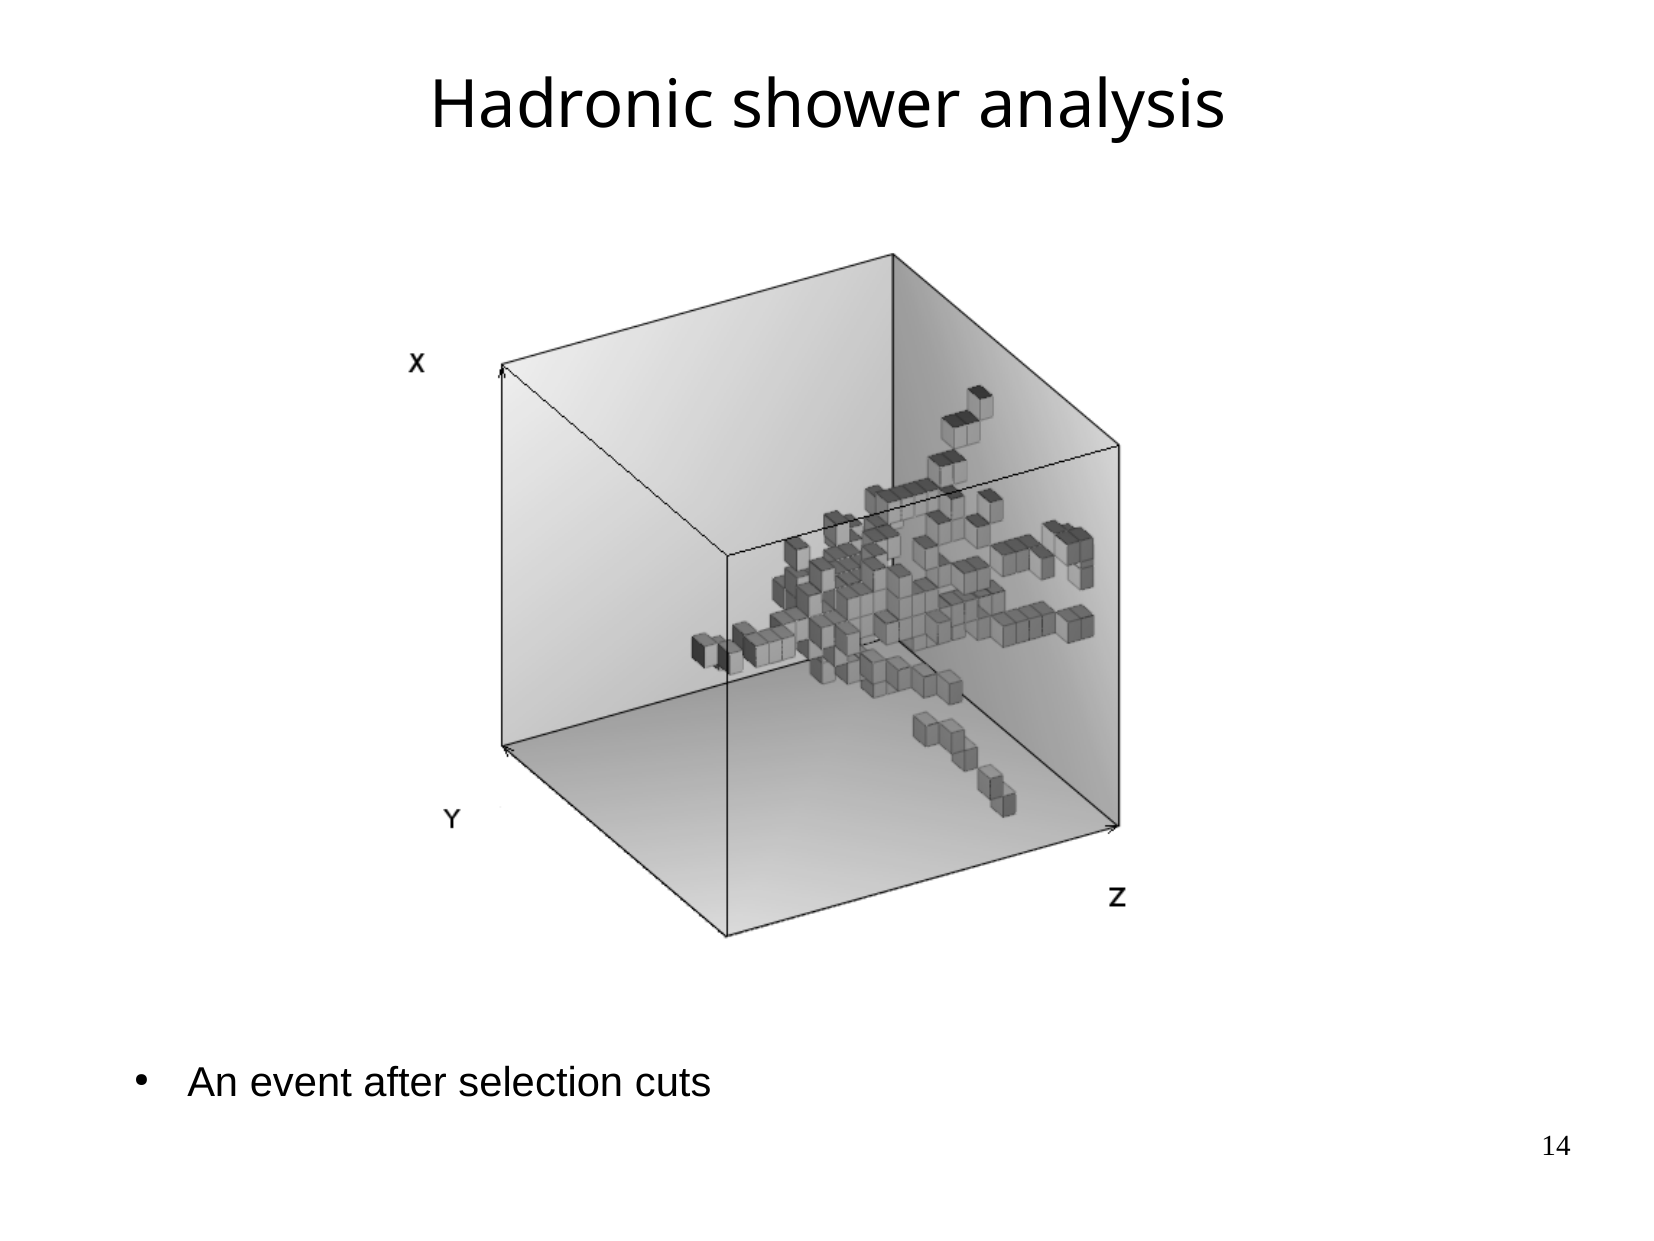

# Hadronic shower analysis
An event after selection cuts
14